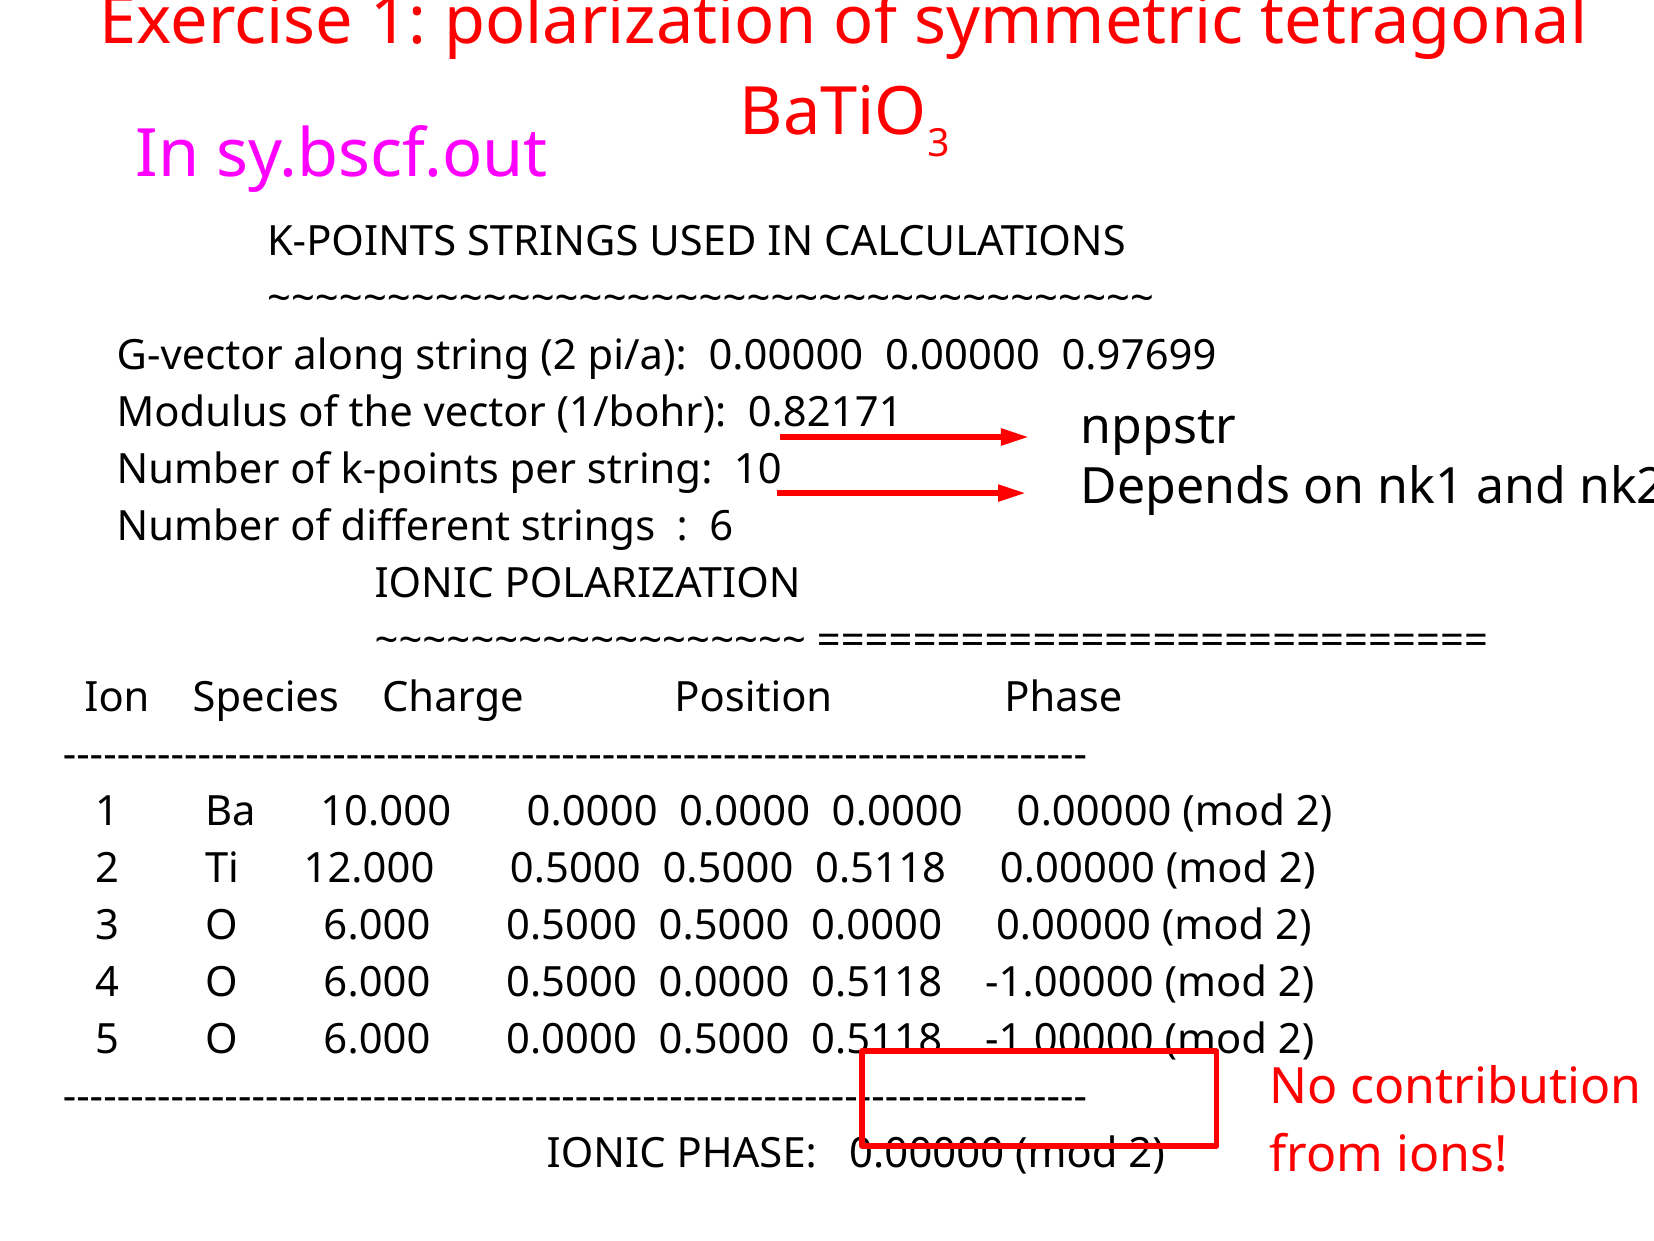

# Exercise 1: polarization of symmetric tetragonal BaTiO3
In sy.bscf.out
 K-POINTS STRINGS USED IN CALCULATIONS
 ~~~~~~~~~~~~~~~~~~~~~~~~~~~~~~~~~~~~~
 G-vector along string (2 pi/a): 0.00000 0.00000 0.97699
 Modulus of the vector (1/bohr): 0.82171
 Number of k-points per string: 10
 Number of different strings : 6
 IONIC POLARIZATION
 ~~~~~~~~~~~~~~~~~~ ============================
 Ion Species Charge Position Phase
 ----------------------------------------------------------------------------
 1 Ba 10.000 0.0000 0.0000 0.0000 0.00000 (mod 2)
 2 Ti 12.000 0.5000 0.5000 0.5118 0.00000 (mod 2)
 3 O 6.000 0.5000 0.5000 0.0000 0.00000 (mod 2)
 4 O 6.000 0.5000 0.0000 0.5118 -1.00000 (mod 2)
 5 O 6.000 0.0000 0.5000 0.5118 -1.00000 (mod 2)
 ----------------------------------------------------------------------------
 IONIC PHASE: 0.00000 (mod 2)
nppstr
Depends on nk1 and nk2
No contribution
from ions!